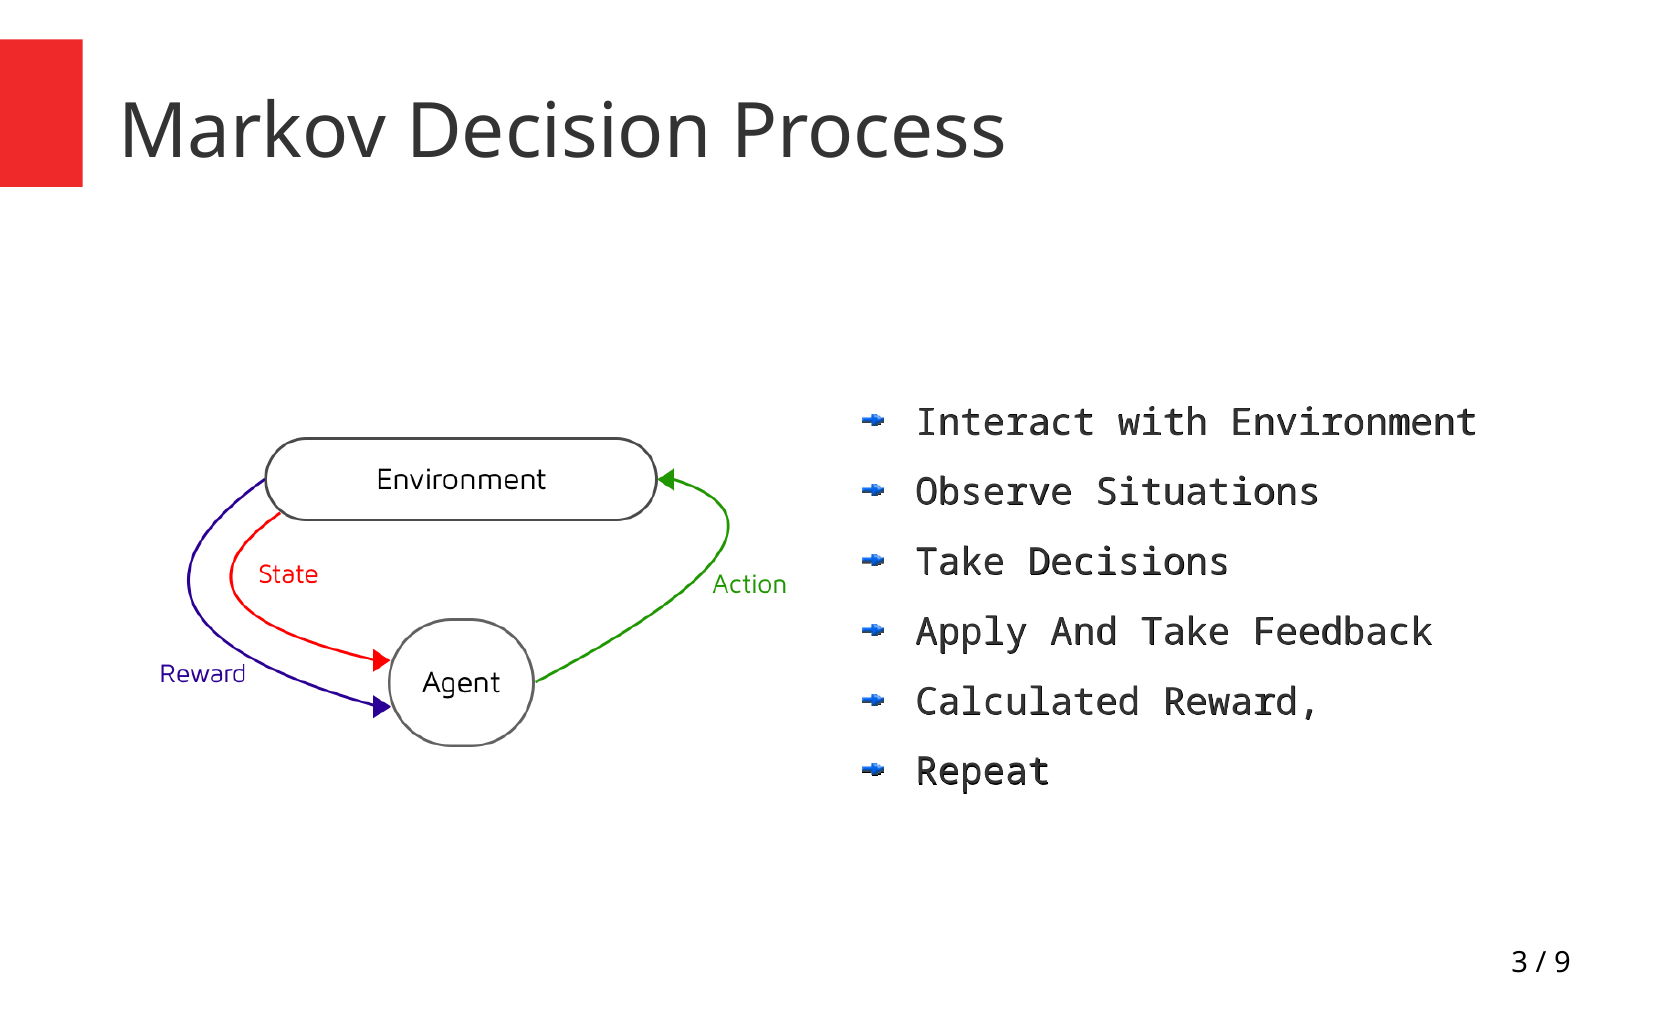

# Markov Decision Process
Interact with Environment
Observe Situations
Take Decisions
Apply And Take Feedback
Calculated Reward,
Repeat
3